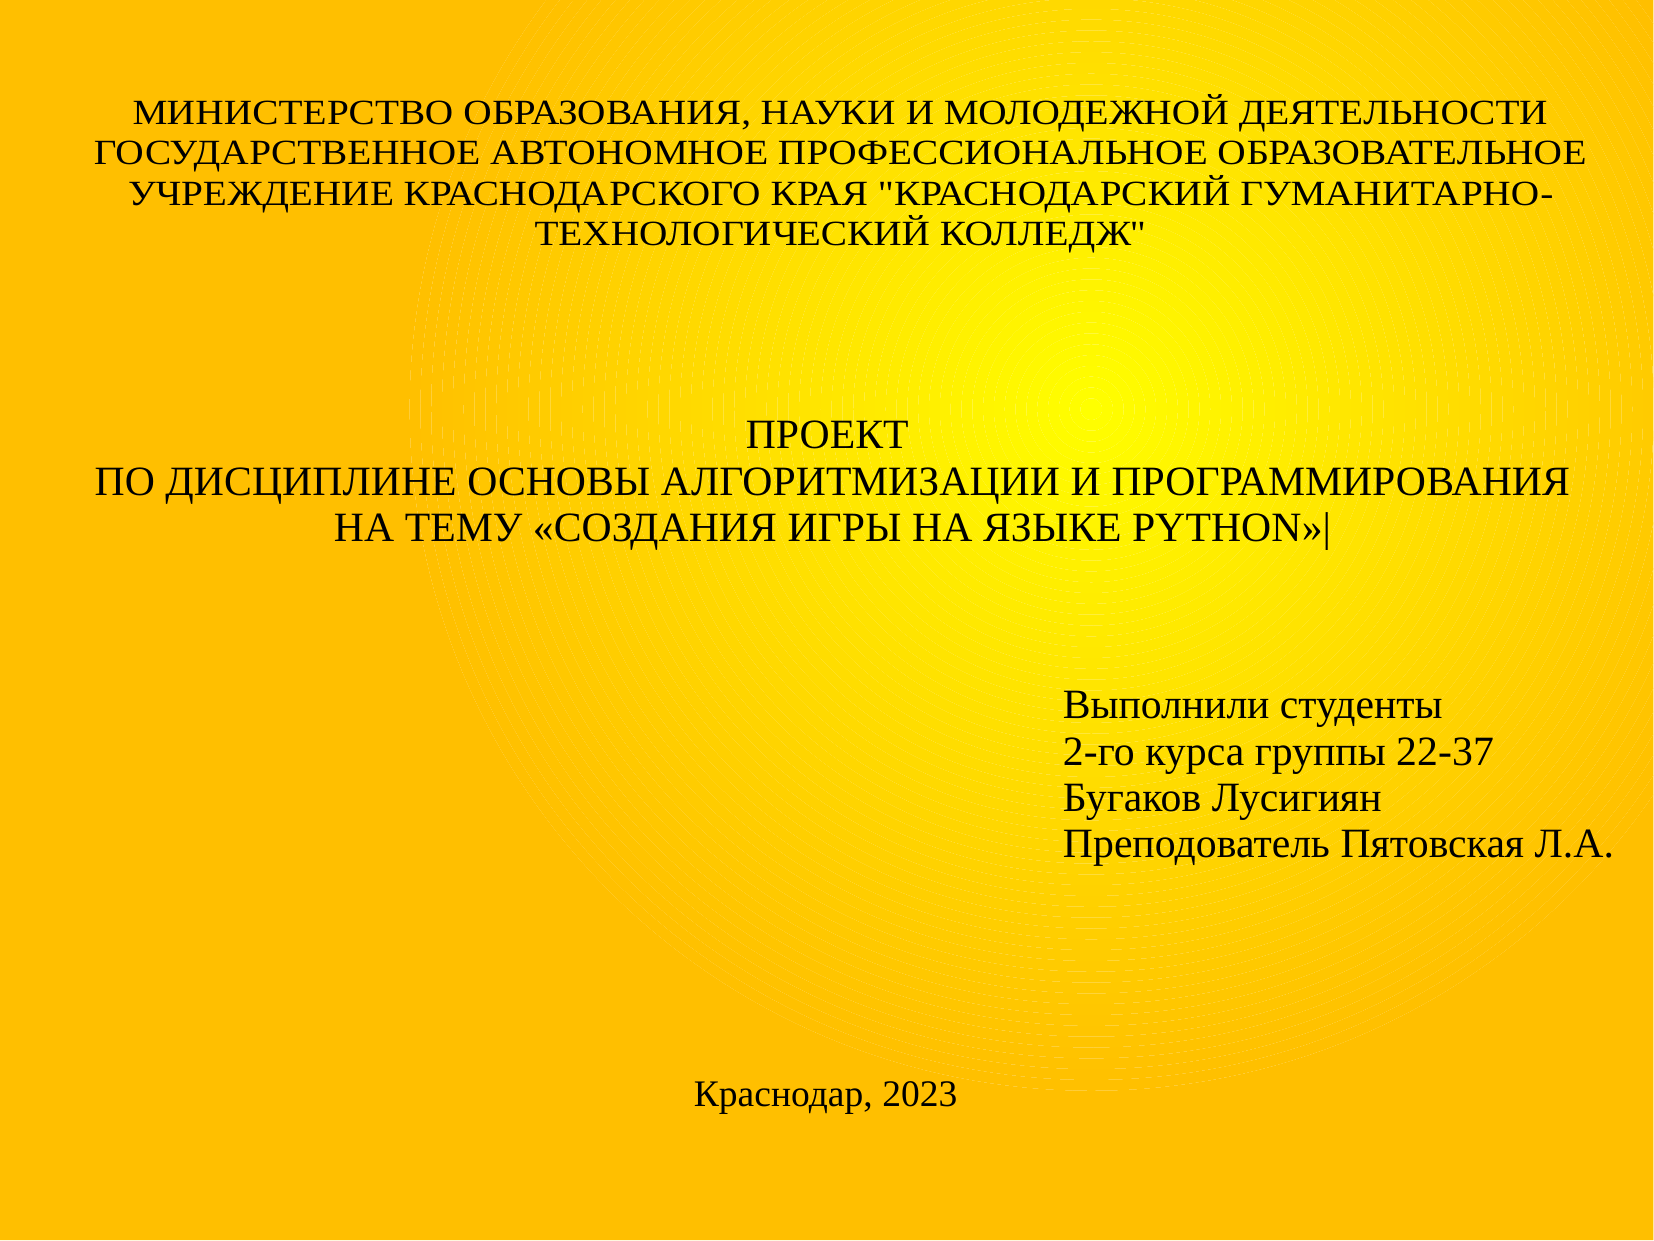

# ПРОЕКТ ПО ДИСЦИПЛИНЕ ОСНОВЫ АЛГОРИТМИЗАЦИИ И ПРОГРАММИРОВАНИЯ НА ТЕМУ «СОЗДАНИЯ ИГРЫ НА ЯЗЫКЕ PYTHON»|
Выполнили студенты
2-го курса группы 22-37
Бугаков Лусигиян
Преподователь Пятовская Л.А.
Краснодар, 2023